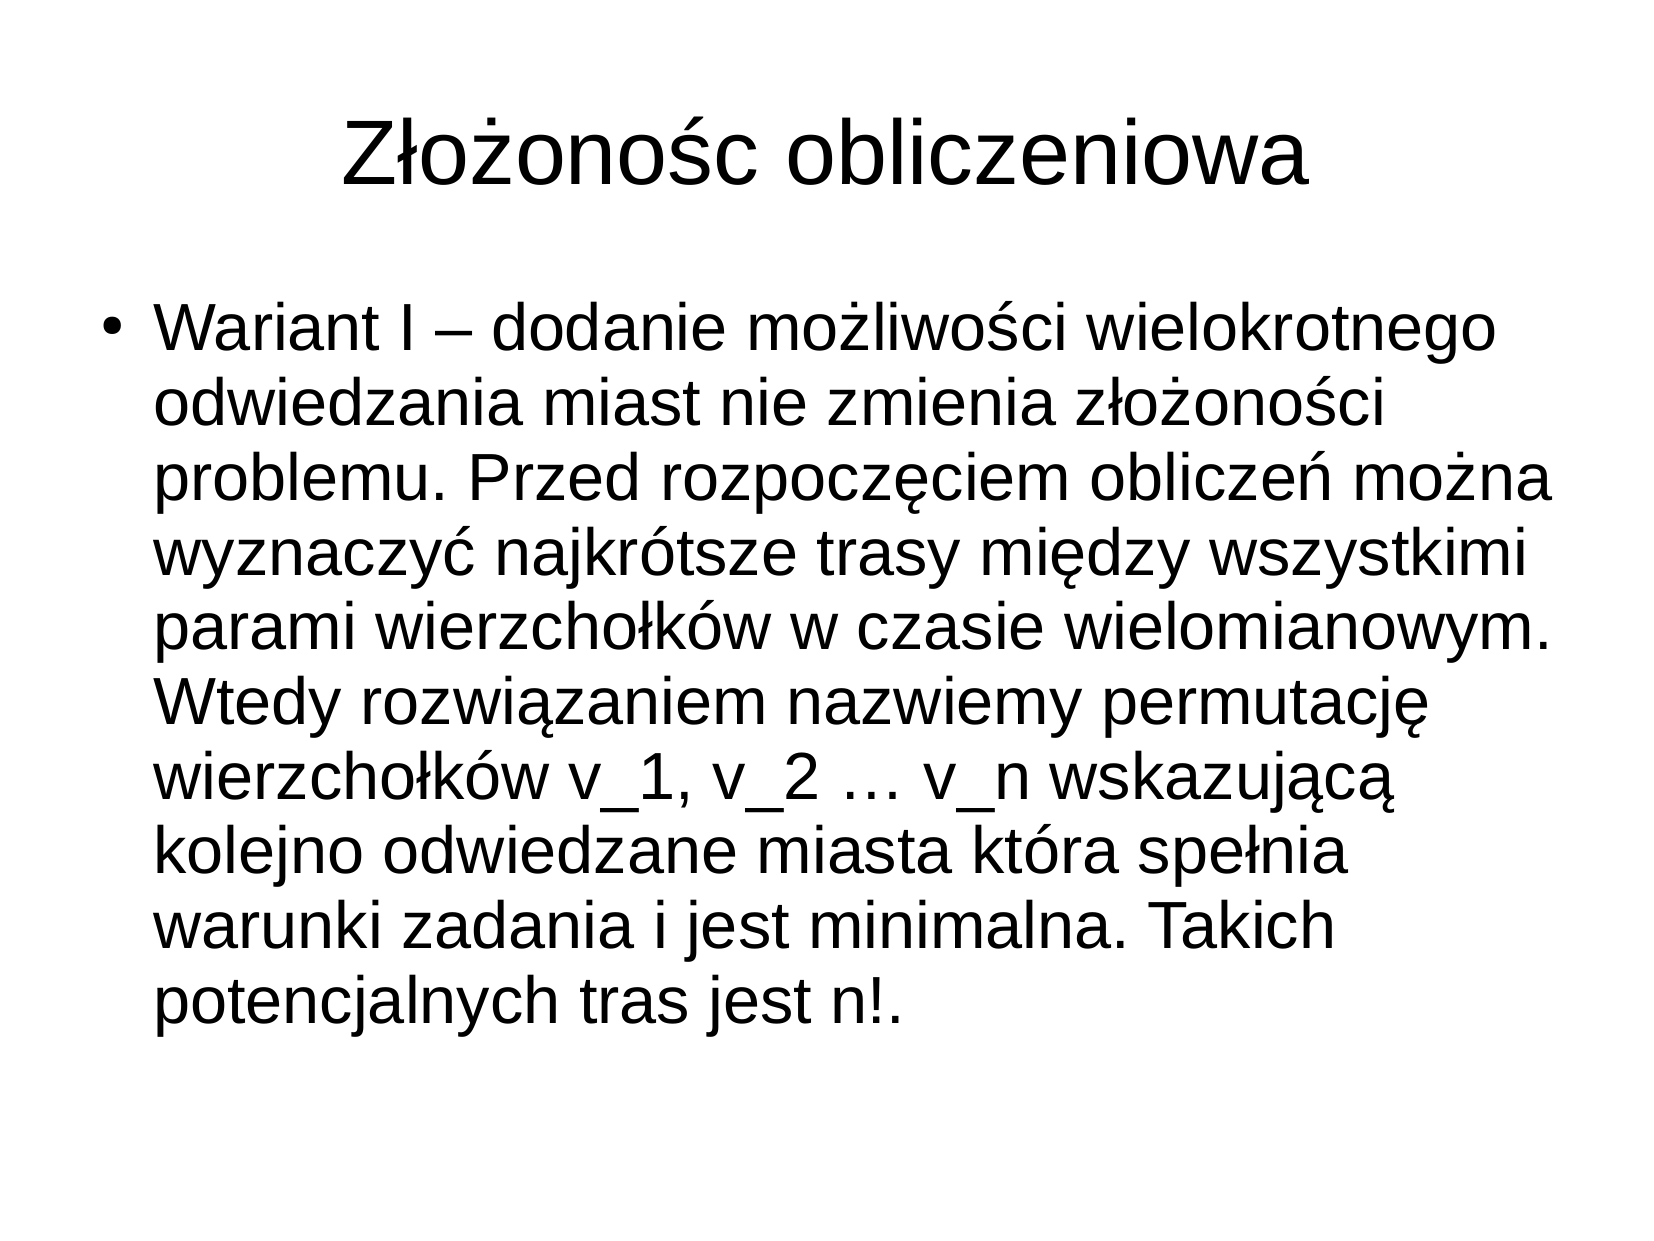

# Złożonośc obliczeniowa
Wariant I – dodanie możliwości wielokrotnego odwiedzania miast nie zmienia złożoności problemu. Przed rozpoczęciem obliczeń można wyznaczyć najkrótsze trasy między wszystkimi parami wierzchołków w czasie wielomianowym. Wtedy rozwiązaniem nazwiemy permutację wierzchołków v_1, v_2 … v_n wskazującą kolejno odwiedzane miasta która spełnia warunki zadania i jest minimalna. Takich potencjalnych tras jest n!.